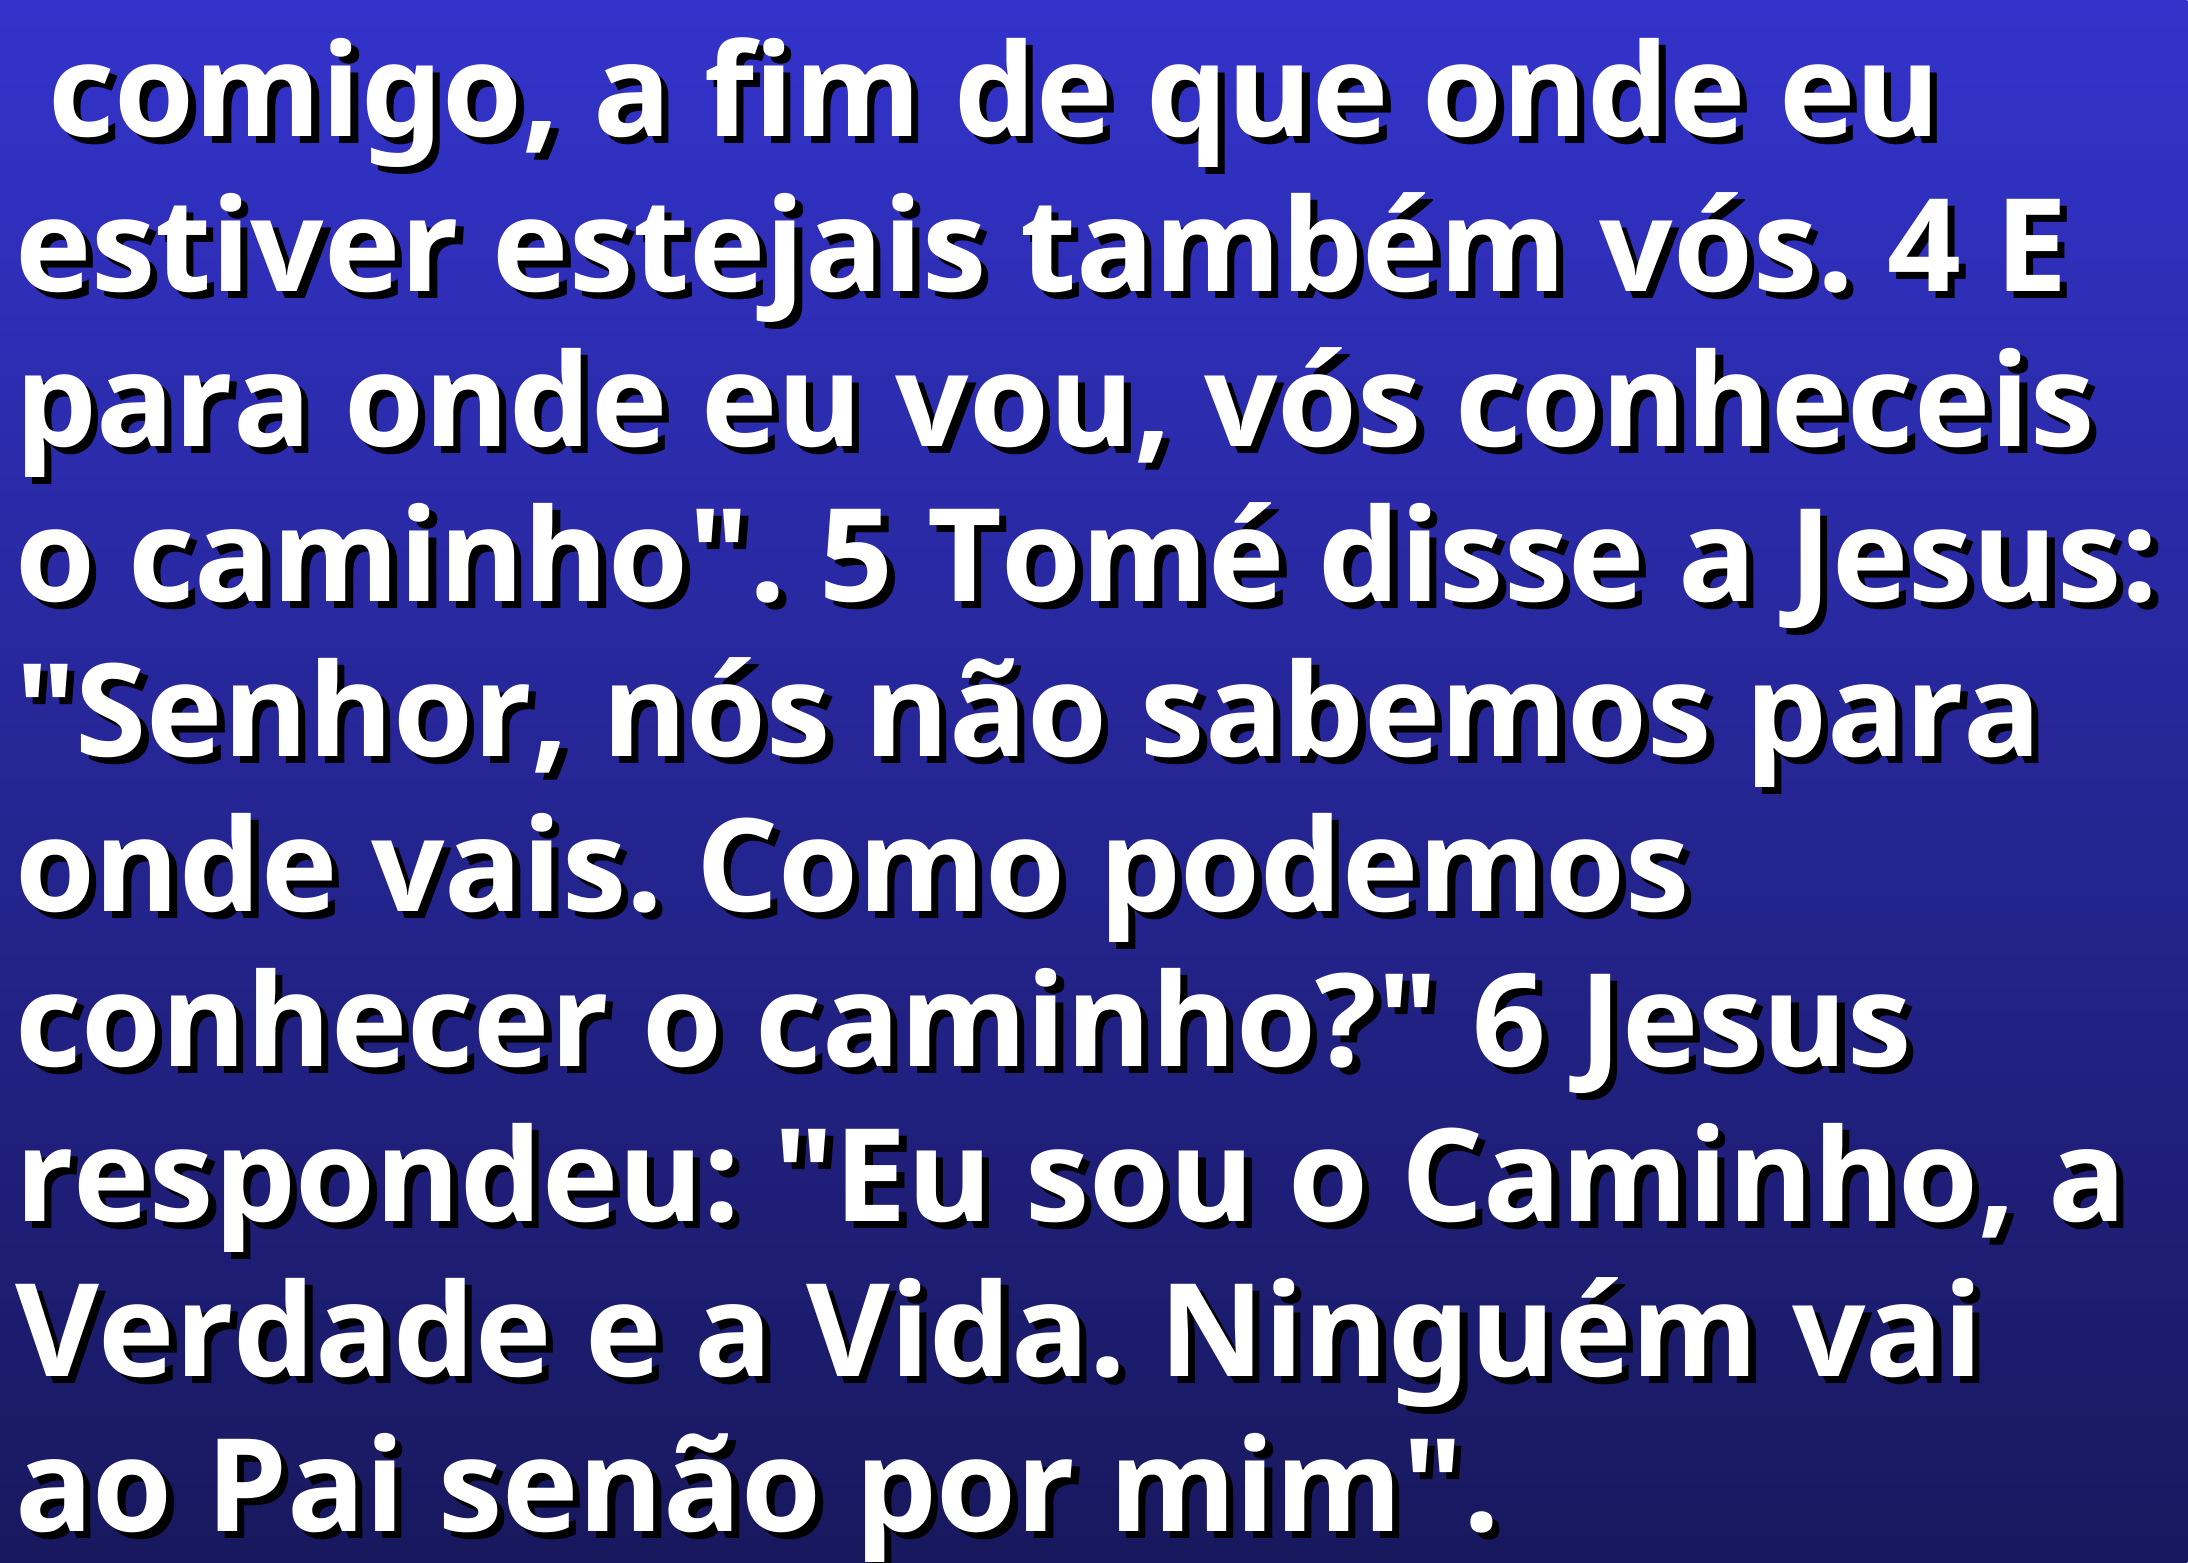

comigo, a fim de que onde eu estiver estejais também vós. 4 E para onde eu vou, vós conheceis o caminho". 5 Tomé disse a Jesus: "Senhor, nós não sabemos para onde vais. Como podemos conhecer o caminho?" 6 Jesus respondeu: "Eu sou o Caminho, a Verdade e a Vida. Ninguém vai ao Pai senão por mim".